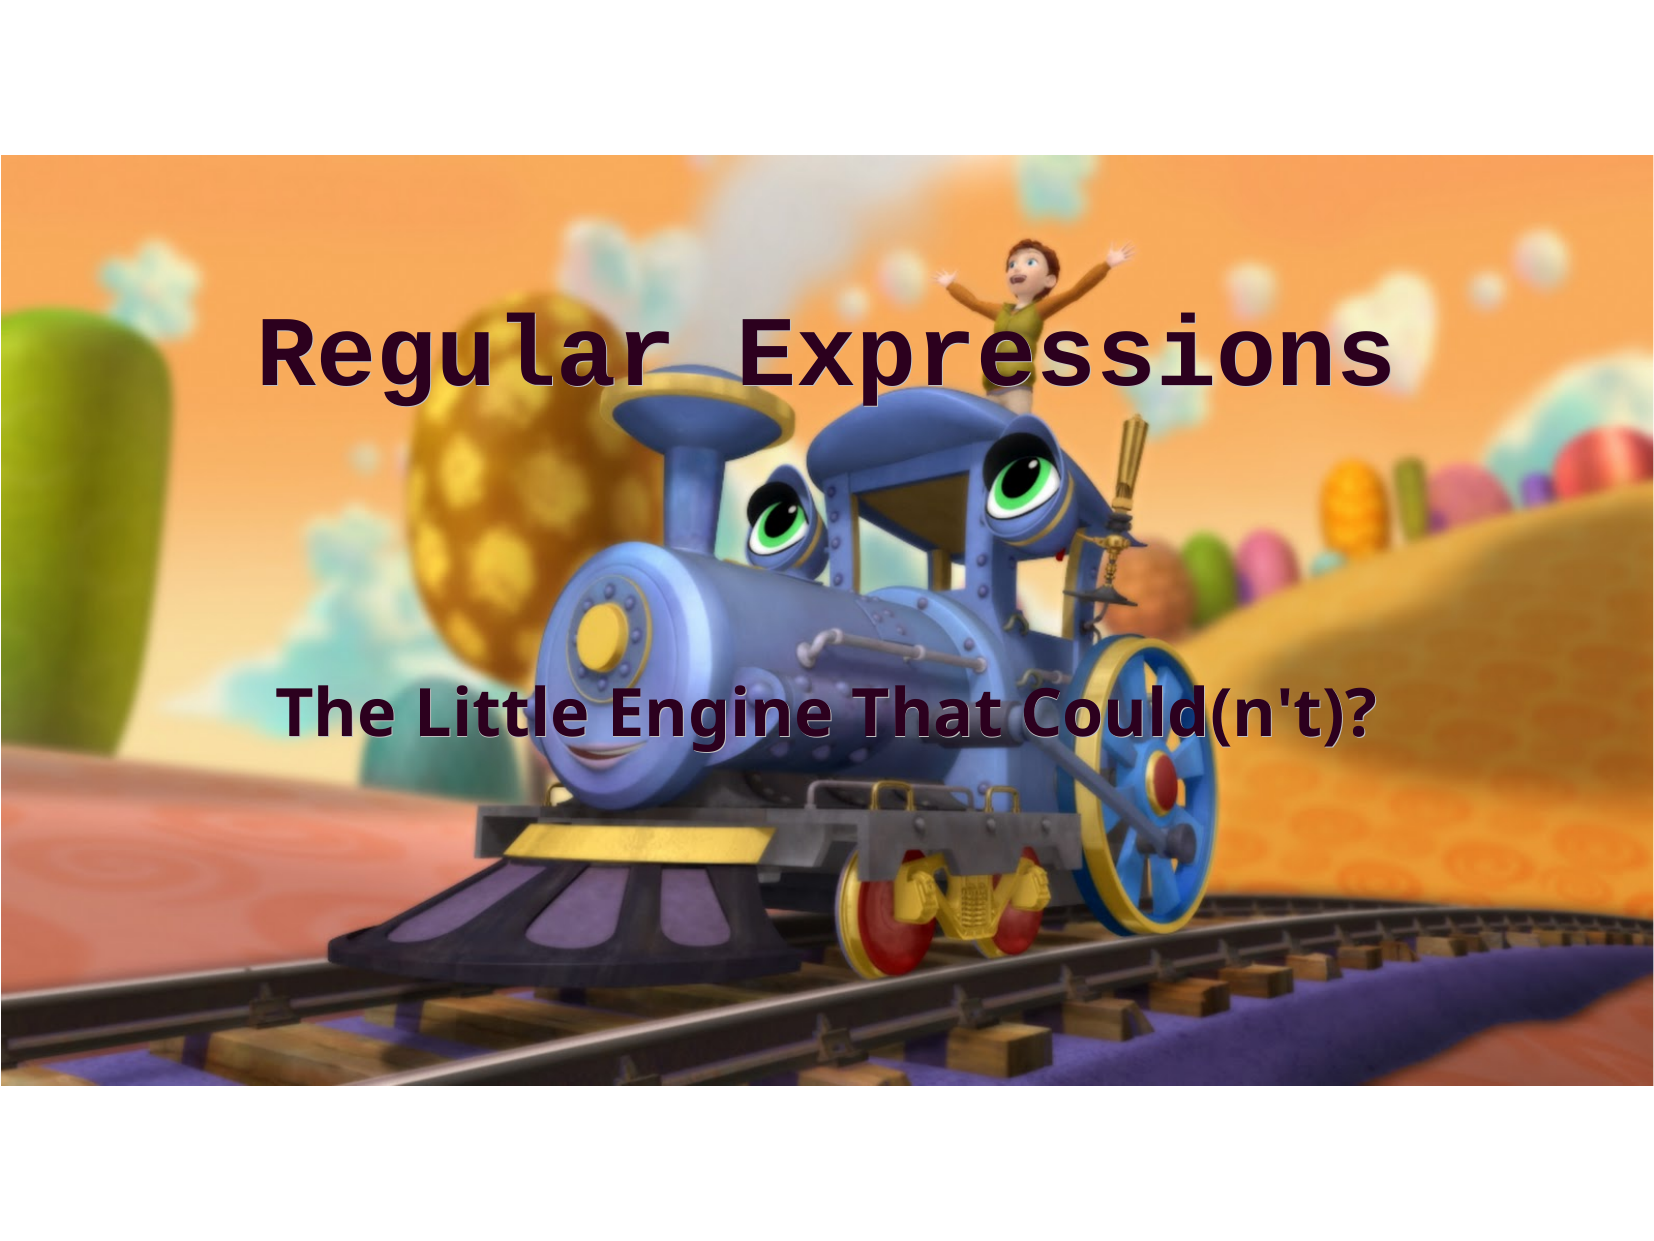

# Regular Expressions
The Little Engine That Could(n't)?